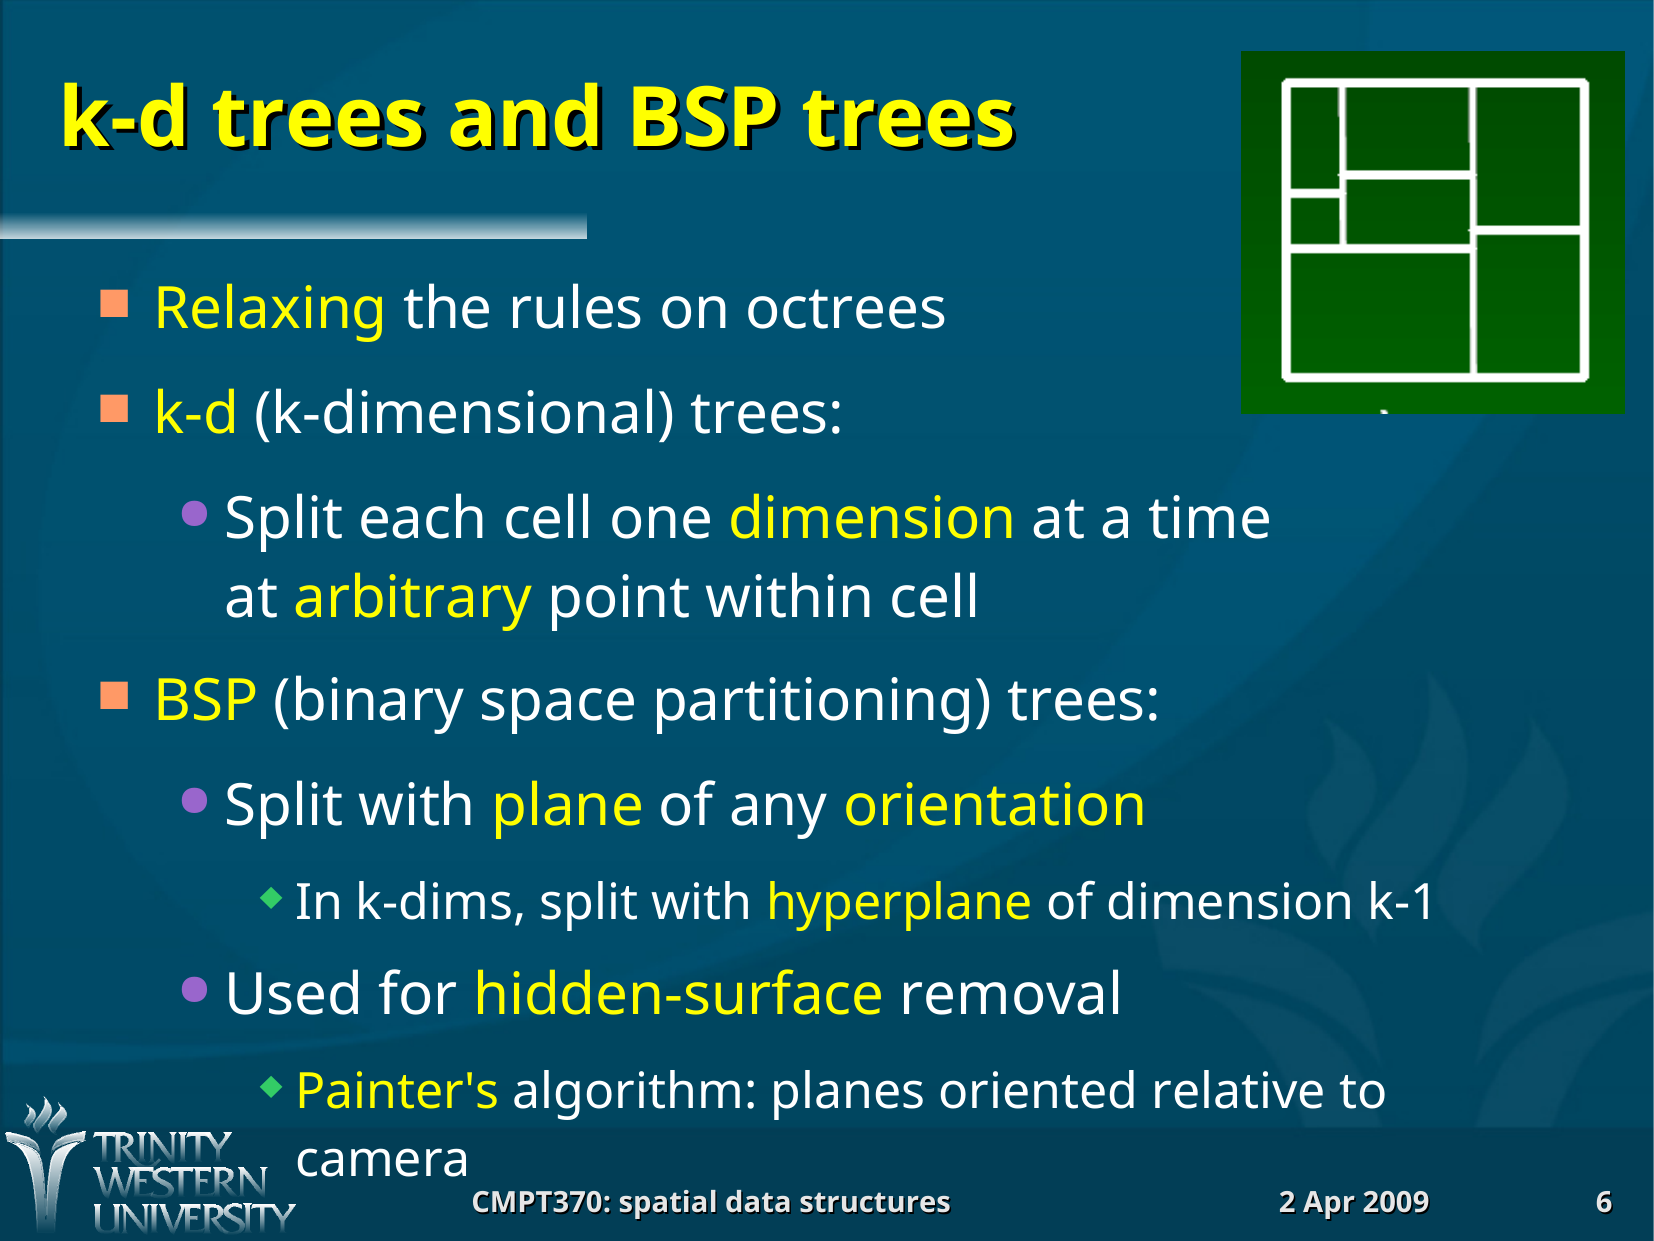

# k-d trees and BSP trees
Relaxing the rules on octrees
k-d (k-dimensional) trees:
Split each cell one dimension at a time
at arbitrary point within cell
BSP (binary space partitioning) trees:
Split with plane of any orientation
In k-dims, split with hyperplane of dimension k-1
Used for hidden-surface removal
Painter's algorithm: planes oriented relative to camera
CMPT370: spatial data structures
2 Apr 2009
6